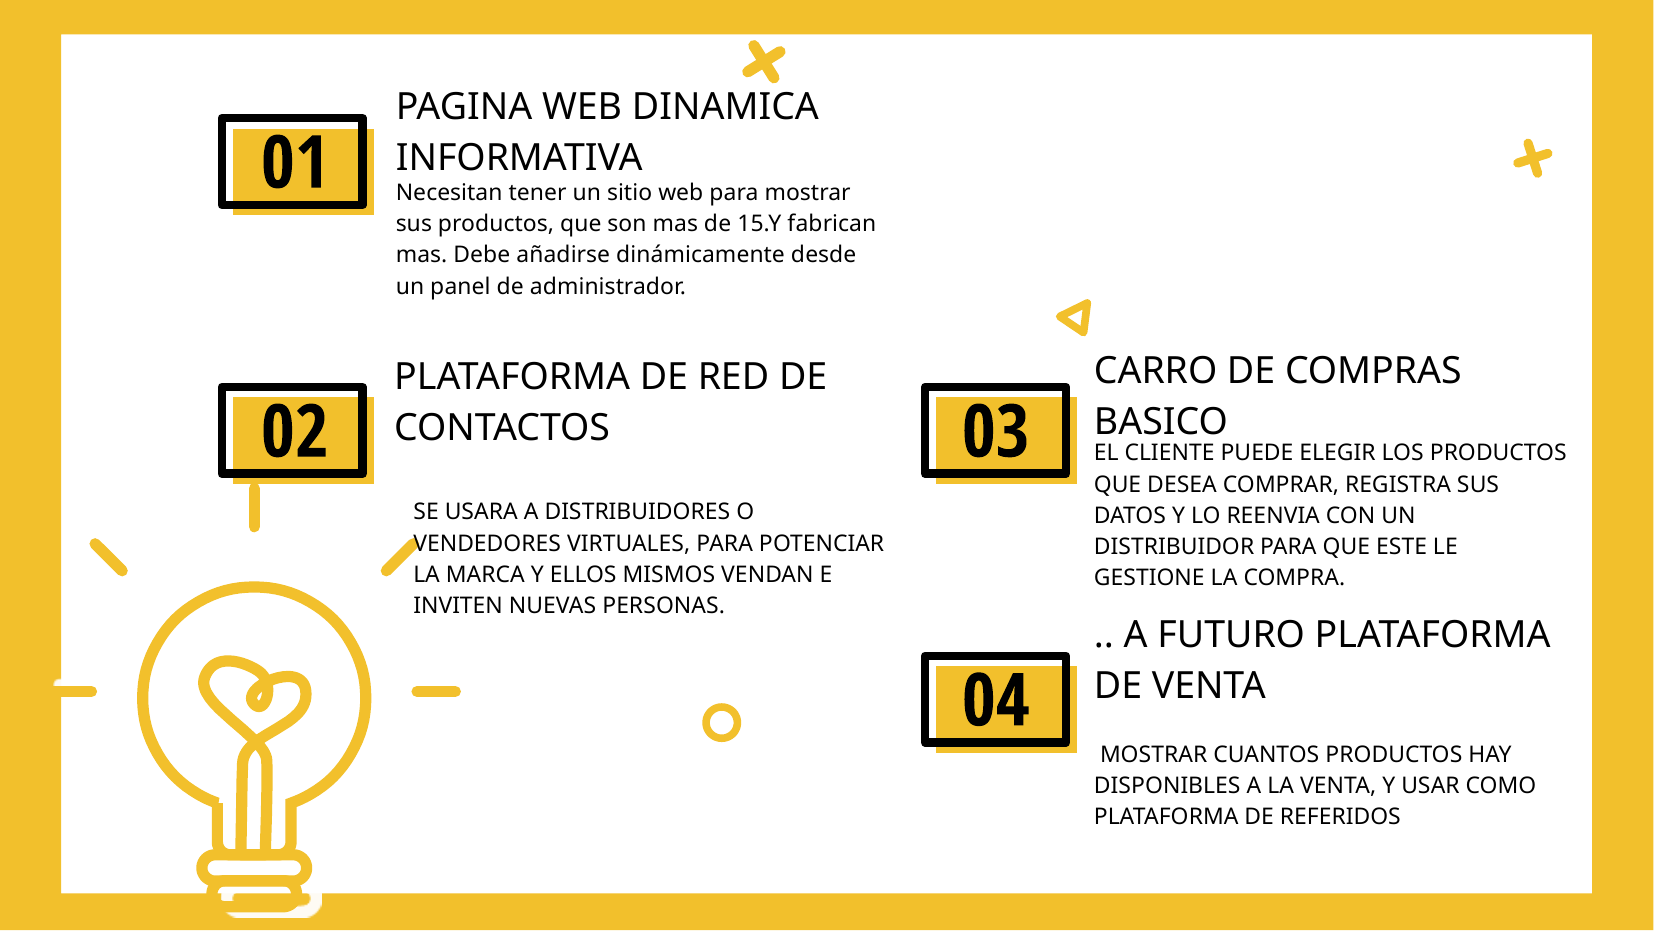

# PAGINA WEB DINAMICA INFORMATIVA
Necesitan tener un sitio web para mostrar sus productos, que son mas de 15.Y fabrican mas. Debe añadirse dinámicamente desde un panel de administrador.
CARRO DE COMPRAS BASICO
PLATAFORMA DE RED DE CONTACTOS
EL CLIENTE PUEDE ELEGIR LOS PRODUCTOS QUE DESEA COMPRAR, REGISTRA SUS DATOS Y LO REENVIA CON UN DISTRIBUIDOR PARA QUE ESTE LE GESTIONE LA COMPRA.
SE USARA A DISTRIBUIDORES O VENDEDORES VIRTUALES, PARA POTENCIAR LA MARCA Y ELLOS MISMOS VENDAN E INVITEN NUEVAS PERSONAS.
.. A FUTURO PLATAFORMA DE VENTA
 MOSTRAR CUANTOS PRODUCTOS HAY DISPONIBLES A LA VENTA, Y USAR COMO PLATAFORMA DE REFERIDOS